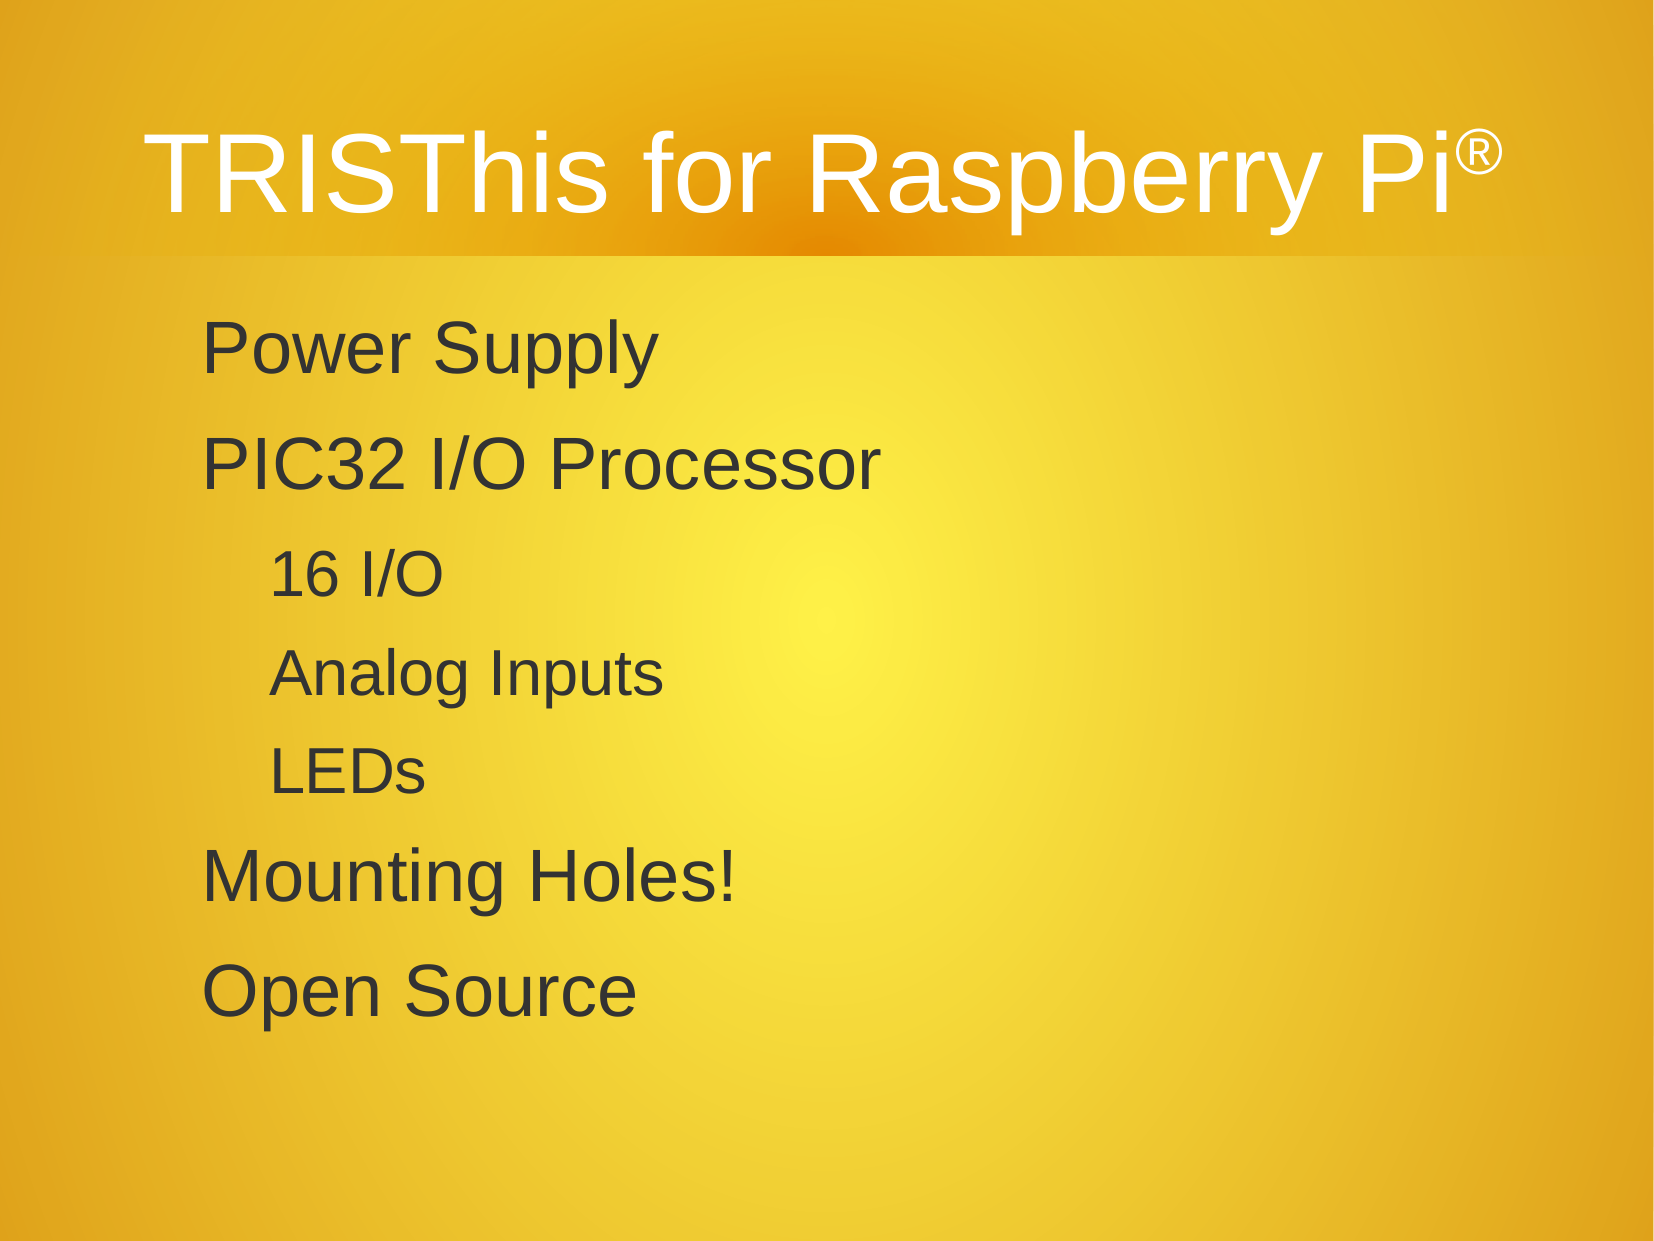

# TRISThis for Raspberry Pi®
Power Supply
PIC32 I/O Processor
16 I/O
Analog Inputs
LEDs
Mounting Holes!
Open Source